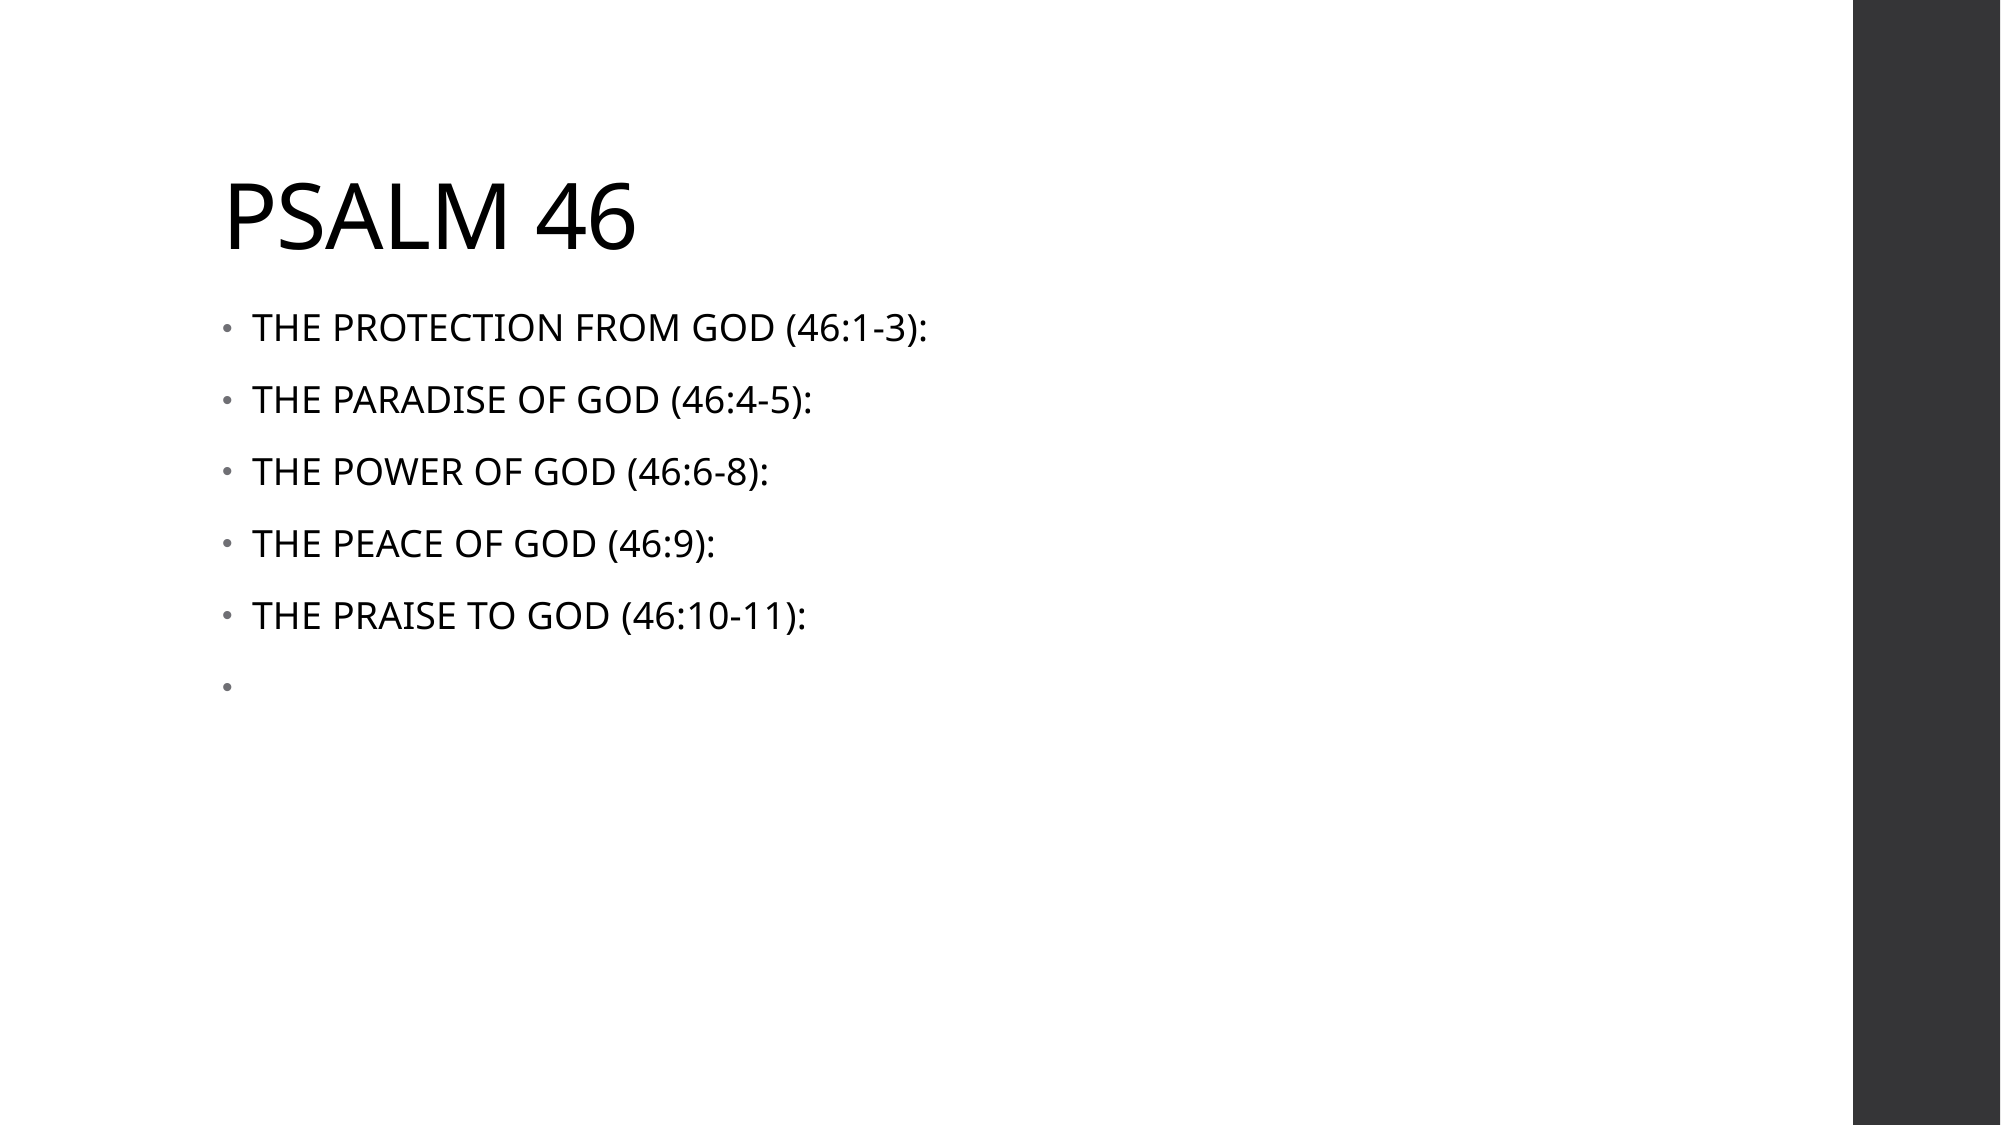

# PSALM 46
THE PROTECTION FROM GOD (46:1-3):
THE PARADISE OF GOD (46:4-5):
THE POWER OF GOD (46:6-8):
THE PEACE OF GOD (46:9):
THE PRAISE TO GOD (46:10-11):